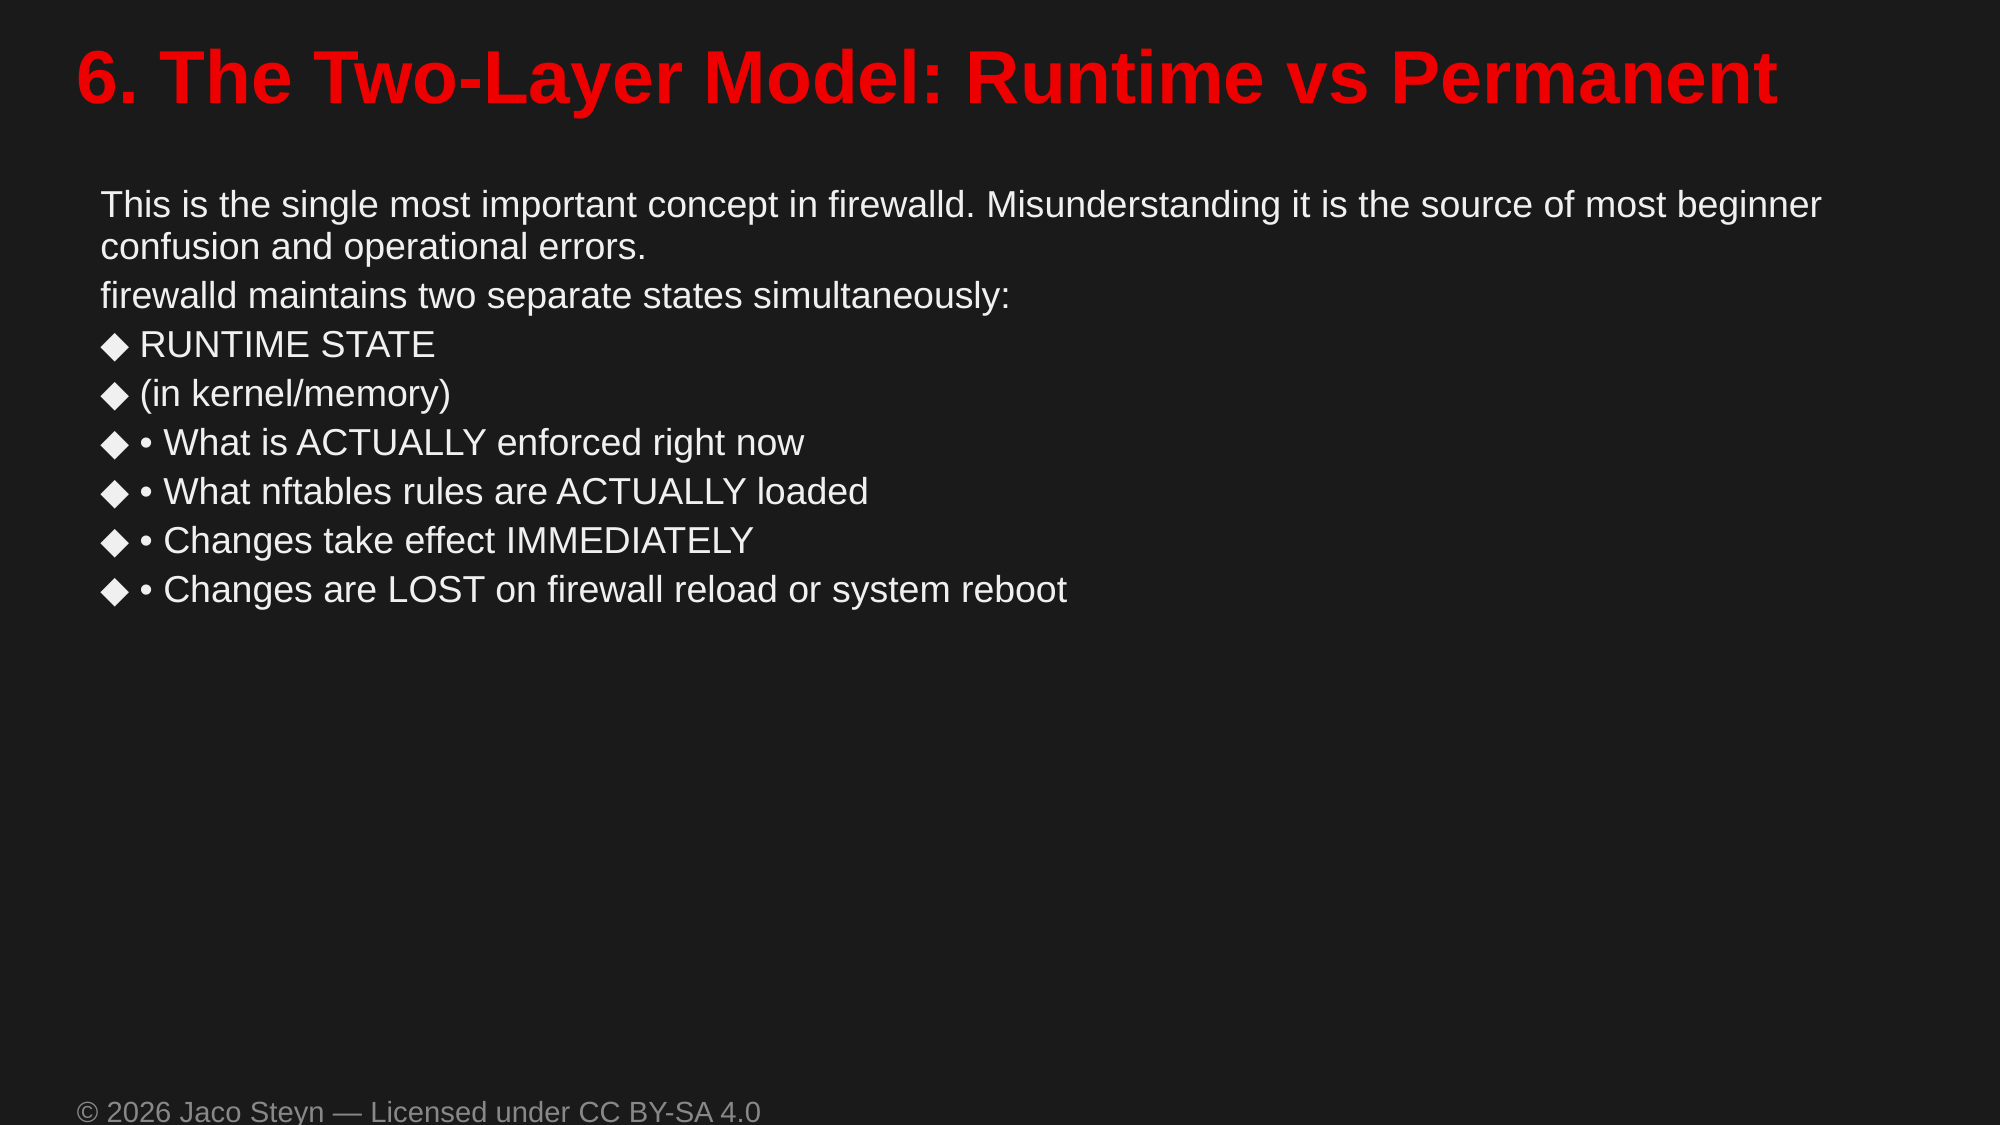

6. The Two-Layer Model: Runtime vs Permanent
This is the single most important concept in firewalld. Misunderstanding it is the source of most beginner confusion and operational errors.
firewalld maintains two separate states simultaneously:
◆ RUNTIME STATE
◆ (in kernel/memory)
◆ • What is ACTUALLY enforced right now
◆ • What nftables rules are ACTUALLY loaded
◆ • Changes take effect IMMEDIATELY
◆ • Changes are LOST on firewall reload or system reboot
© 2026 Jaco Steyn — Licensed under CC BY-SA 4.0